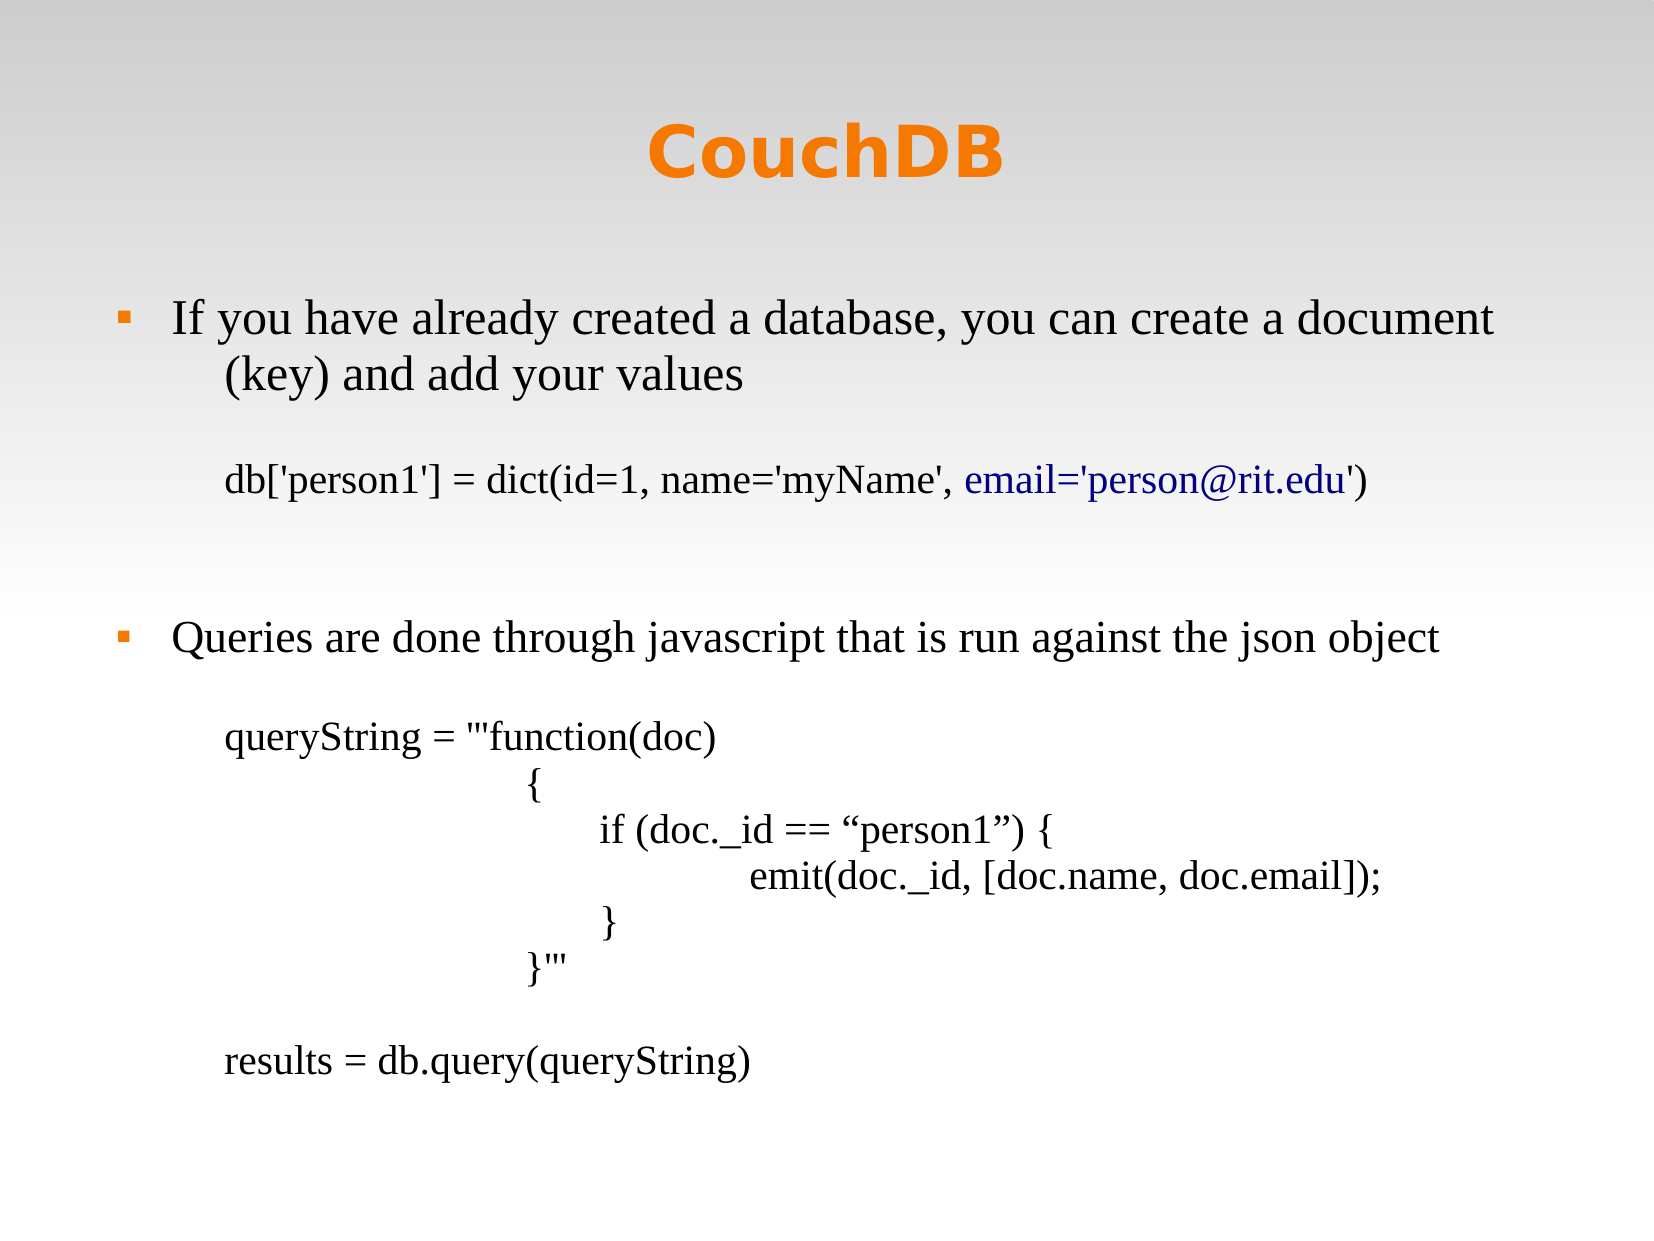

# CouchDB
If you have already created a database, you can create a document (key) and add your values
db['person1'] = dict(id=1, name='myName', email='person@rit.edu')
Queries are done through javascript that is run against the json object
queryString = '''function(doc)
				{
					if (doc._id == “person1”) {
							emit(doc._id, [doc.name, doc.email]);
					}
				}'''
results = db.query(queryString)